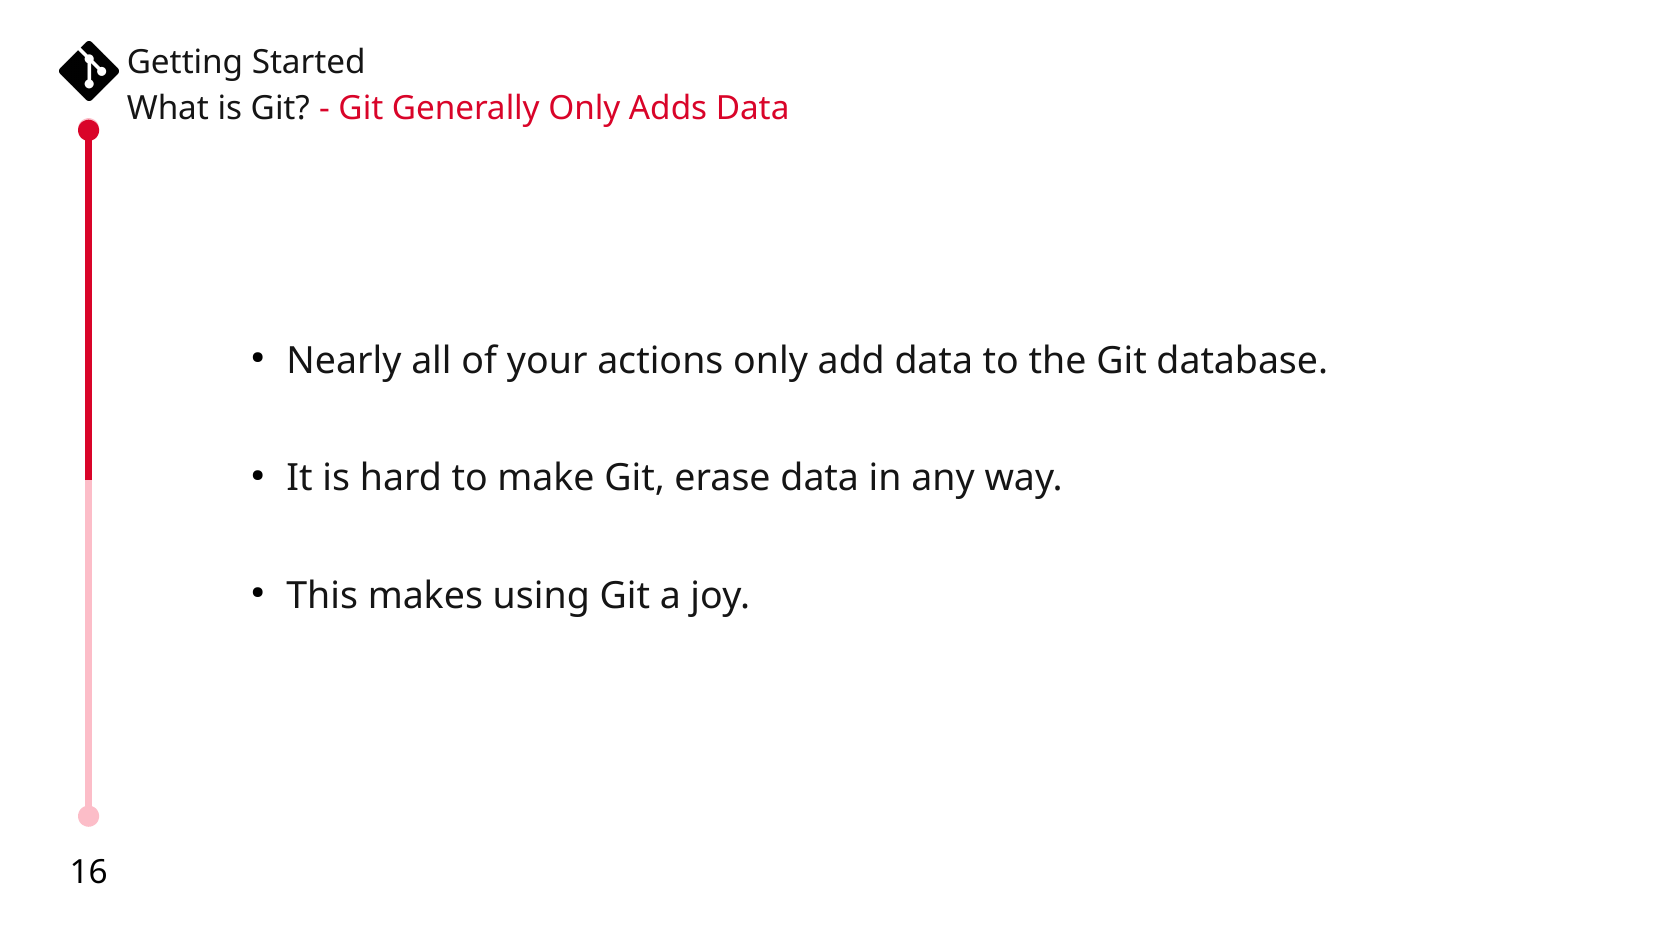

Getting Started
What is Git? - Git Generally Only Adds Data
Nearly all of your actions only add data to the Git database.
It is hard to make Git, erase data in any way.
This makes using Git a joy.
16